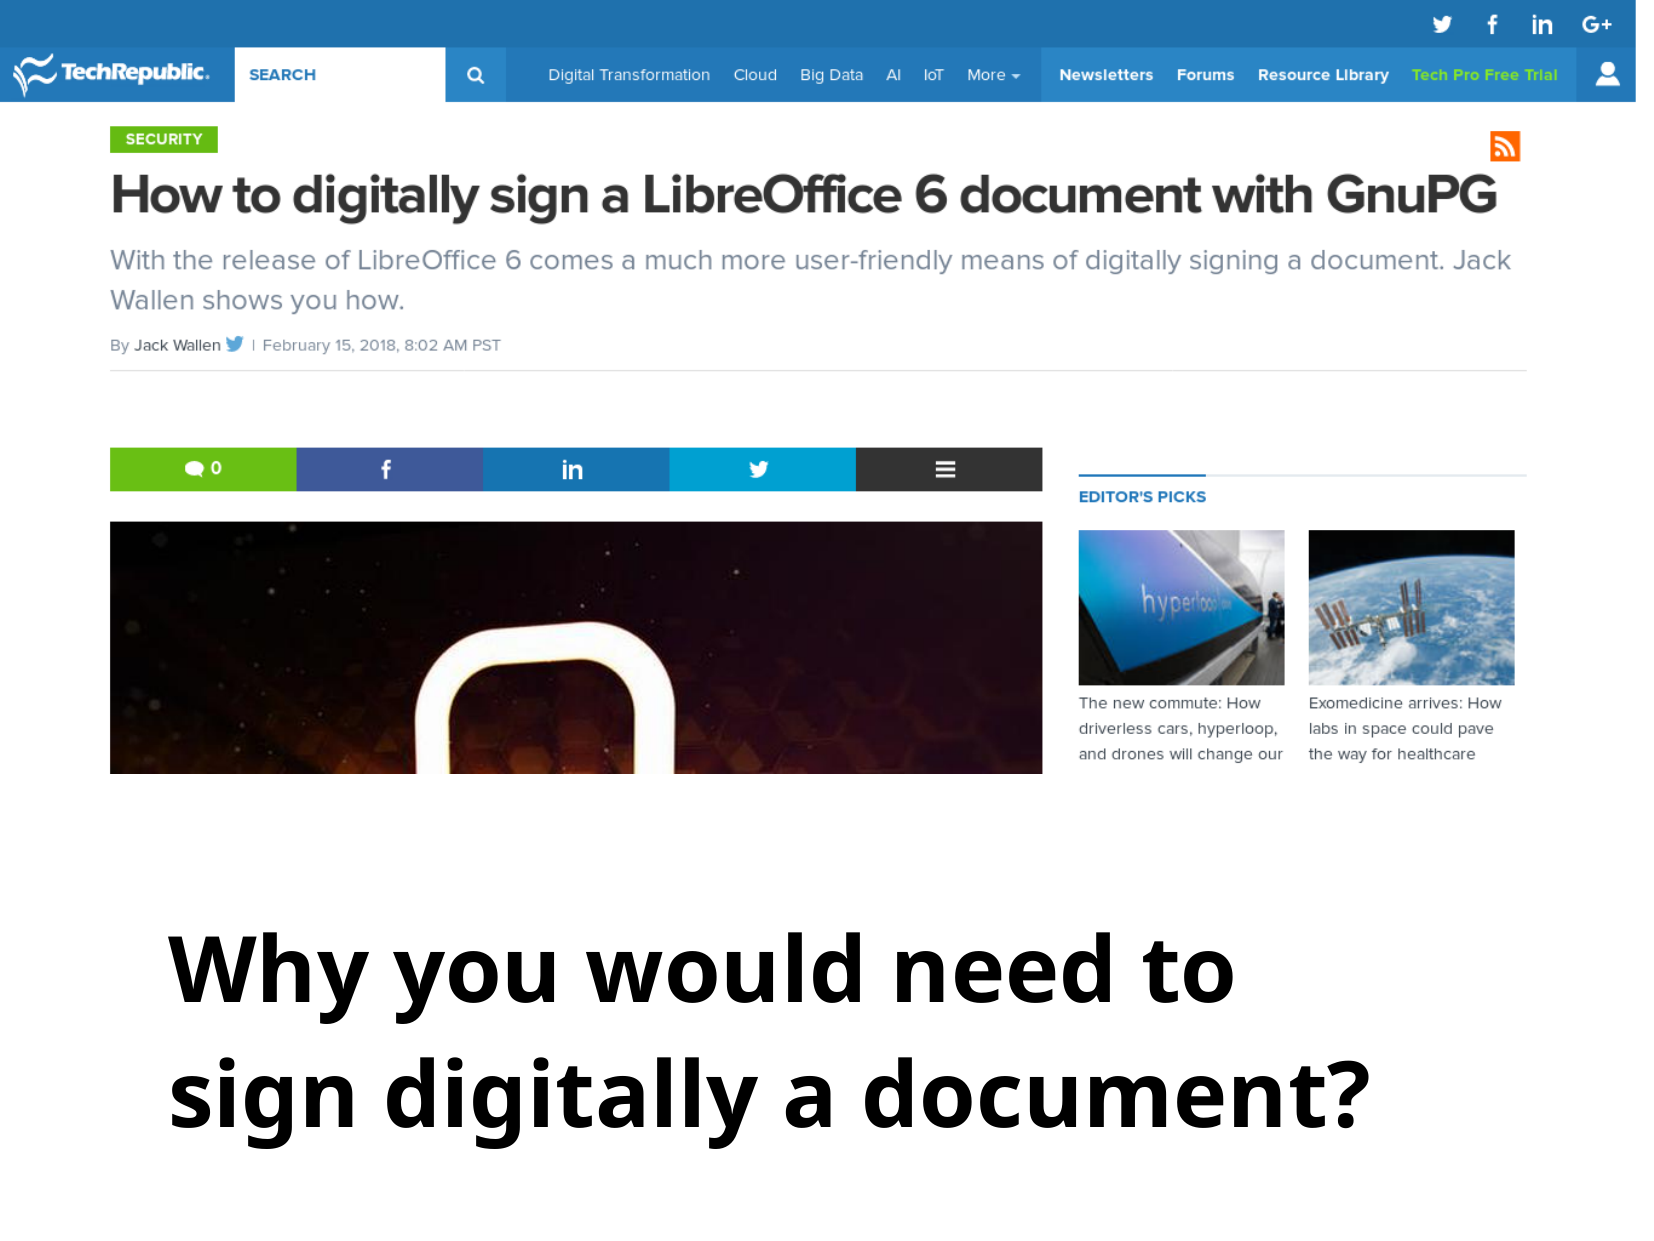

Why you would need to sign digitally a document?